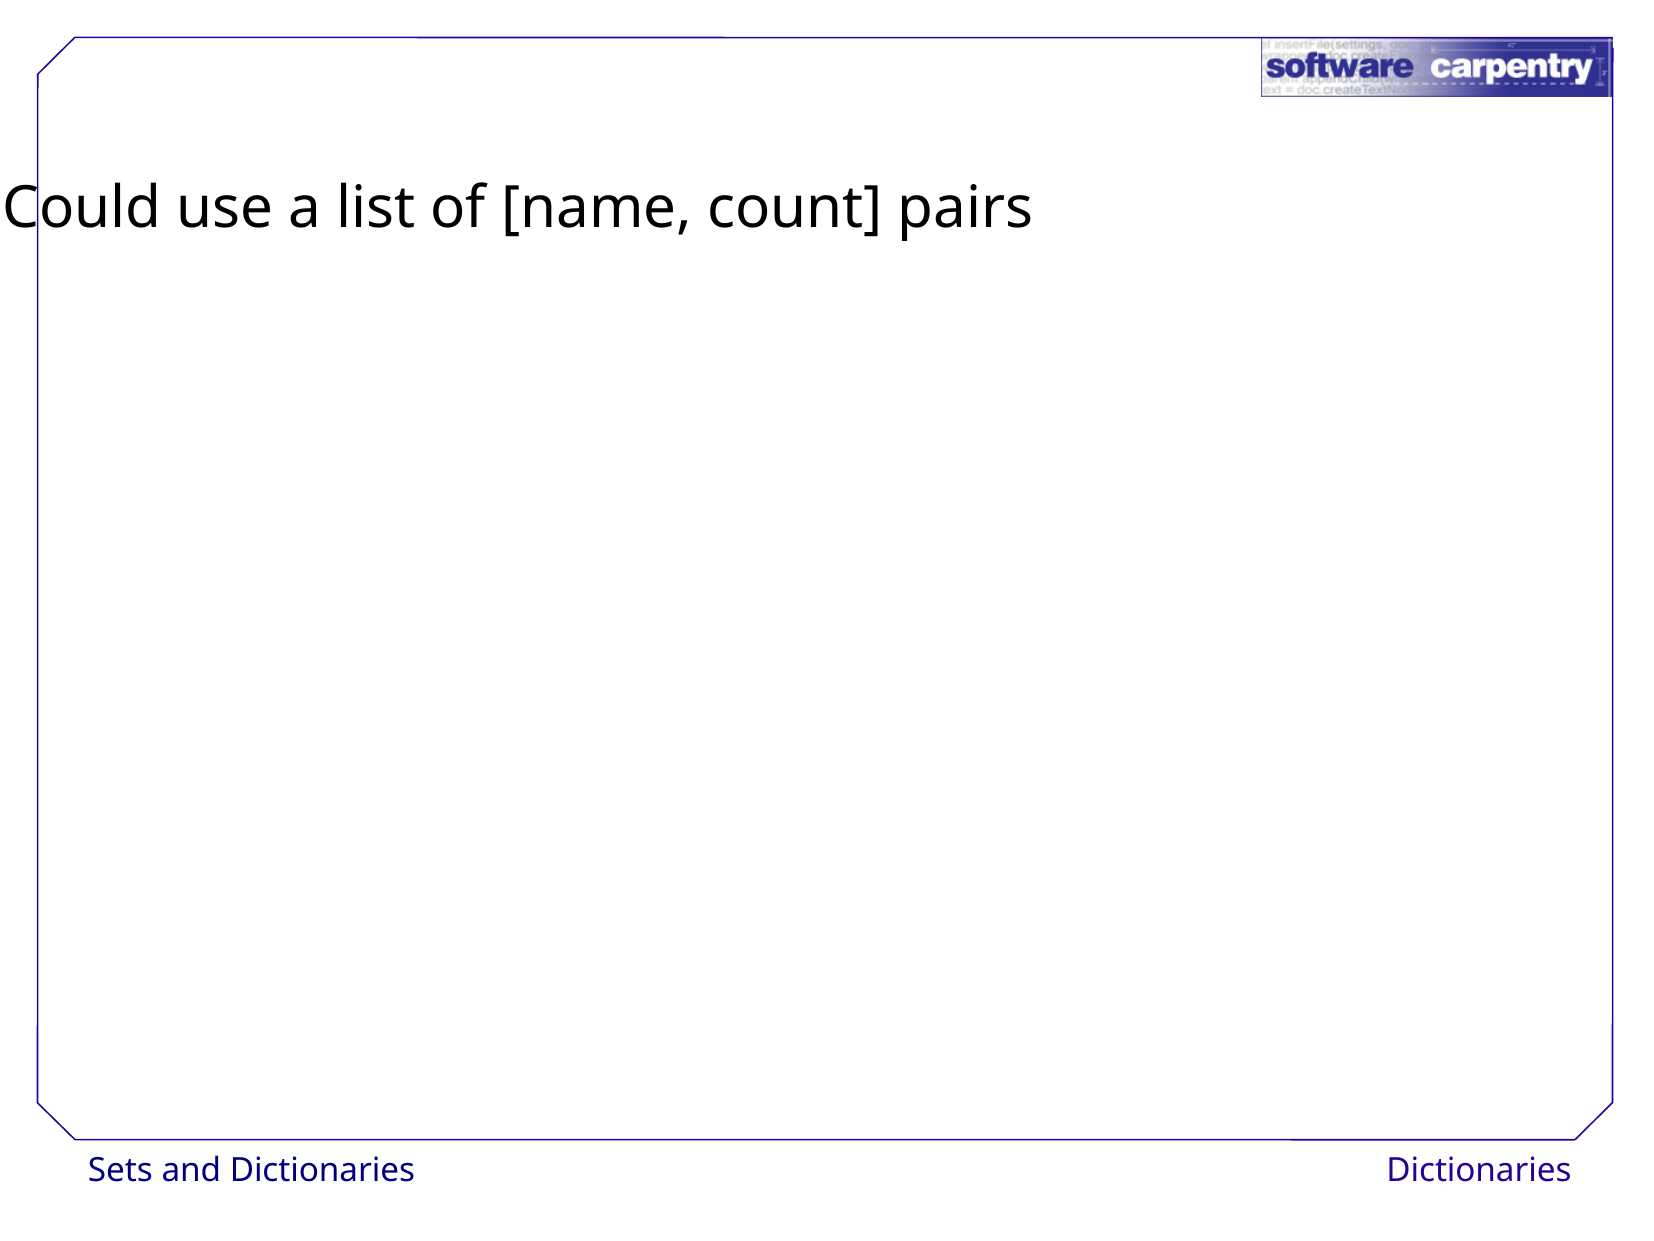

Could use a list of [name, count] pairs